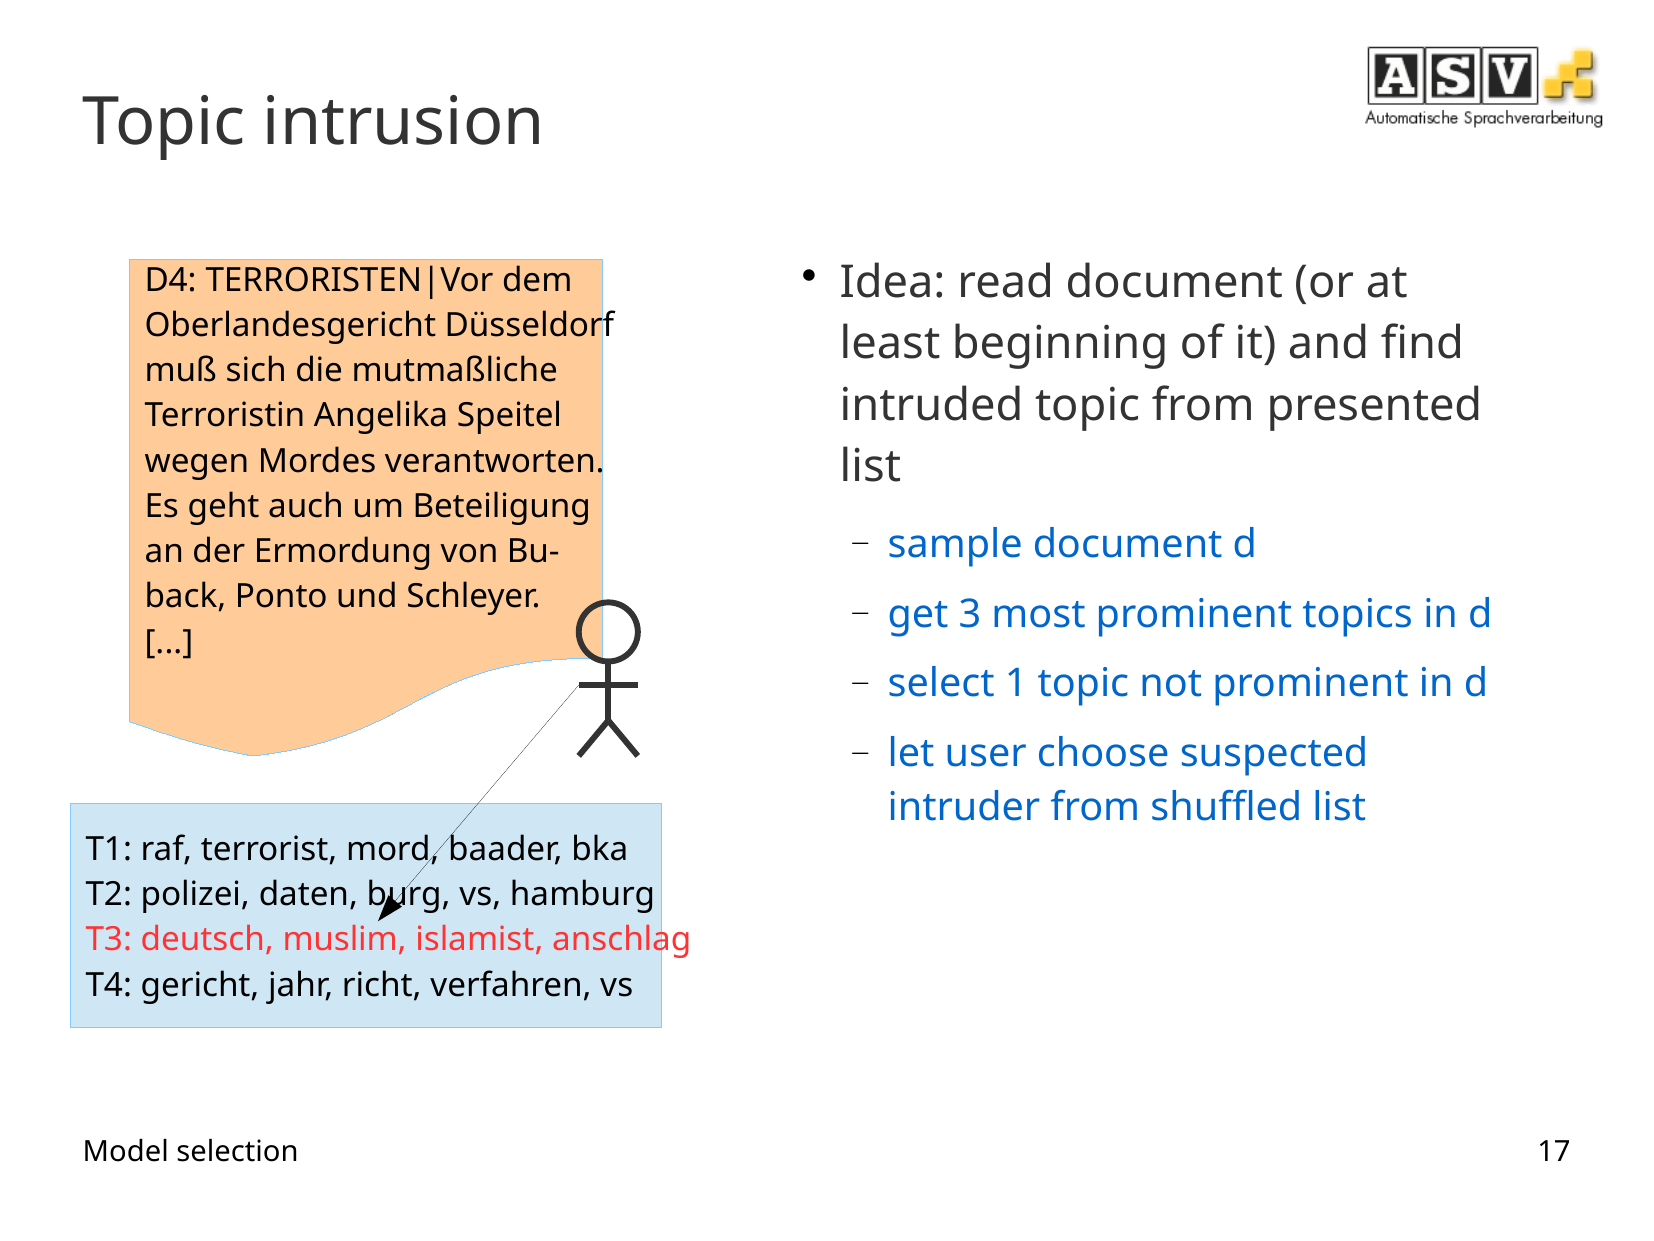

# Topic intrusion
Idea: read document (or at least beginning of it) and find intruded topic from presented list
sample document d
get 3 most prominent topics in d
select 1 topic not prominent in d
let user choose suspected intruder from shuffled list
D4: TERRORISTEN|Vor dem
Oberlandesgericht Düsseldorf
muß sich die mutmaßliche
Terroristin Angelika Speitel
wegen Mordes verantworten.
Es geht auch um Beteiligung
an der Ermordung von Bu-
back, Ponto und Schleyer.
[...]
T1: raf, terrorist, mord, baader, bka
T2: polizei, daten, burg, vs, hamburg
T3: deutsch, muslim, islamist, anschlag
T4: gericht, jahr, richt, verfahren, vs
Model selection
17